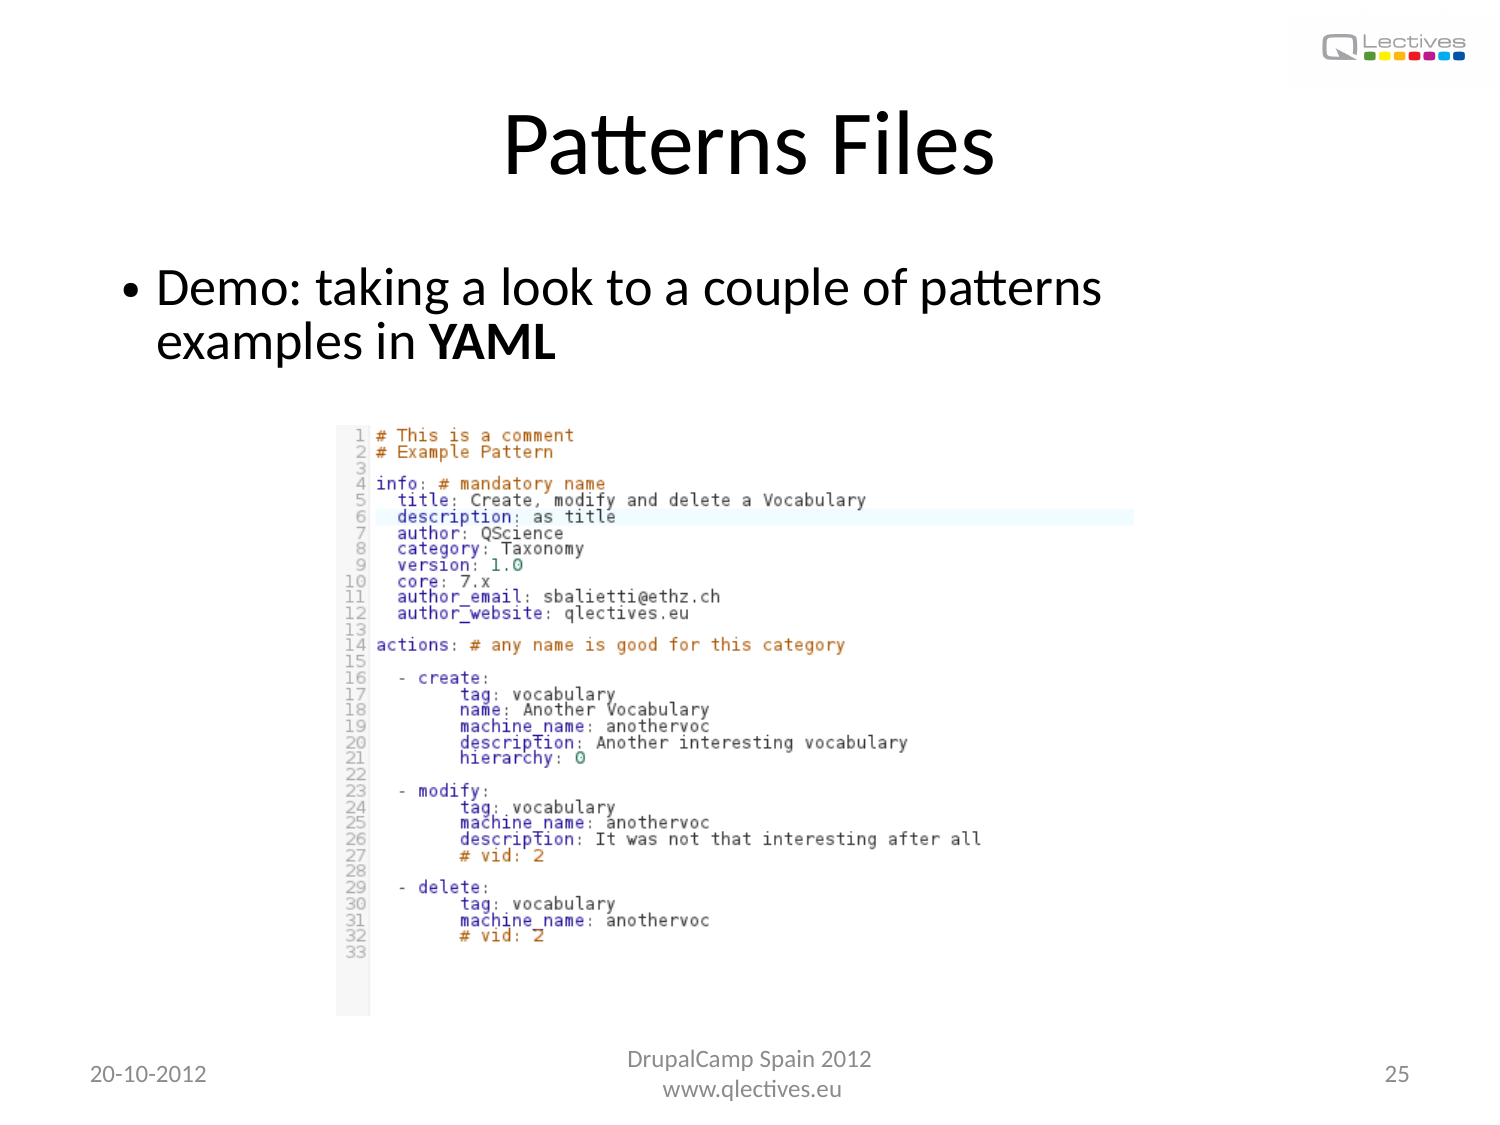

Patterns Files
Demo: taking a look to a couple of patterns examples in YAML
20-10-2012
DrupalCamp Spain 2012
 www.qlectives.eu